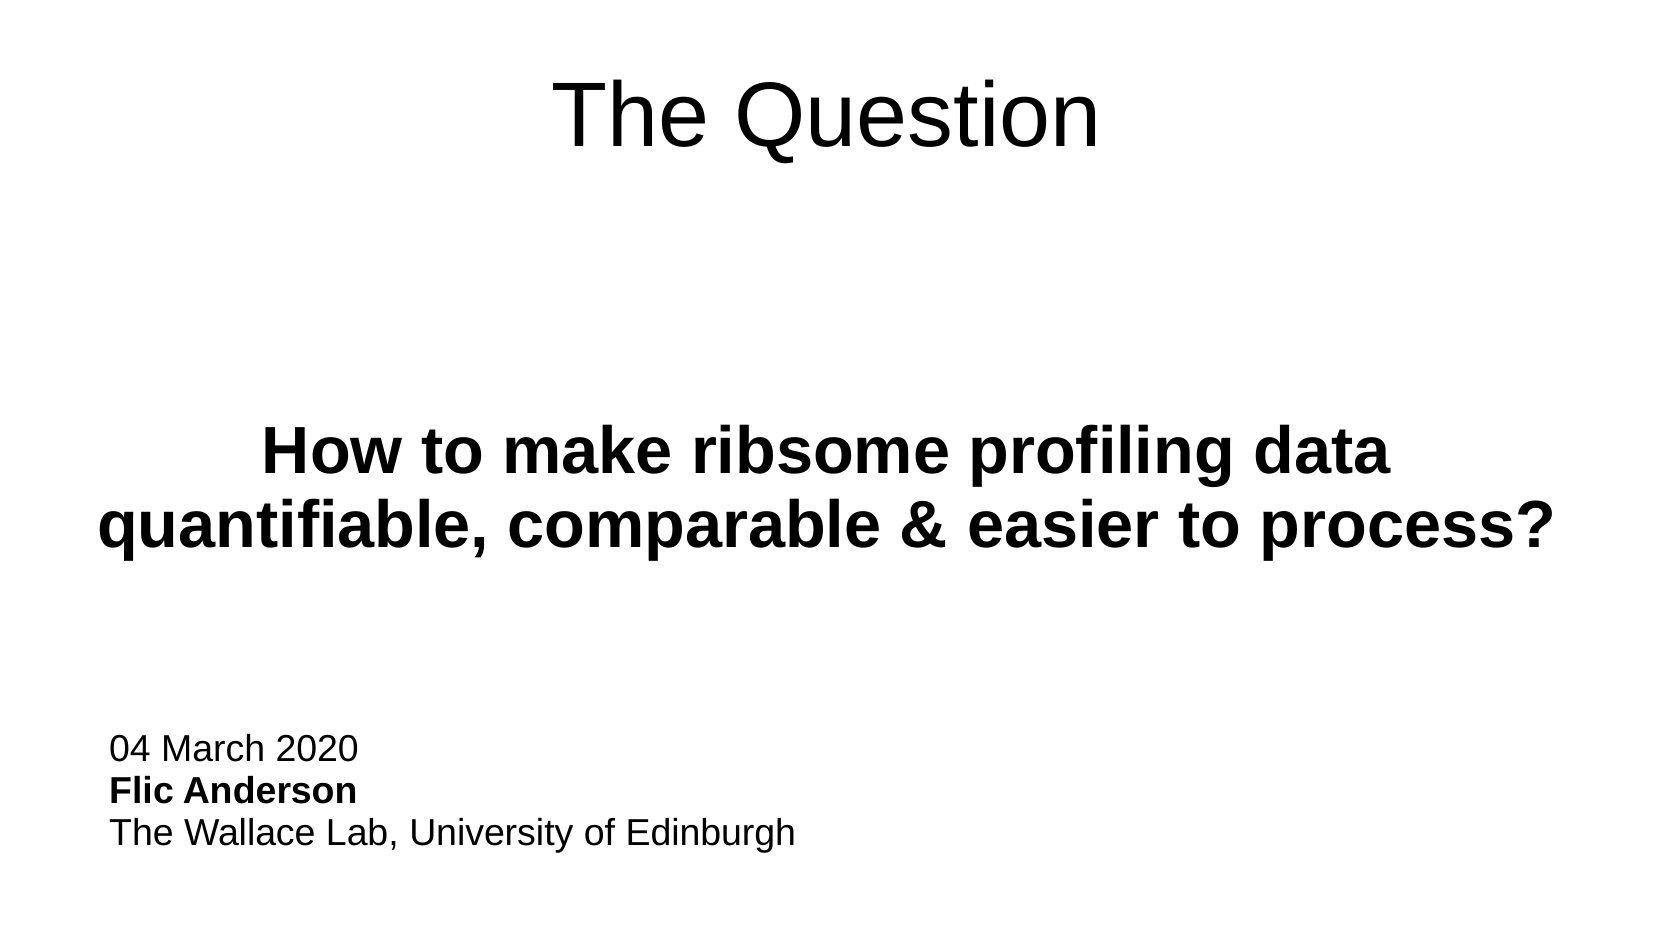

# The Question
How to make ribsome profiling data quantifiable, comparable & easier to process?
04 March 2020
Flic Anderson
The Wallace Lab, University of Edinburgh